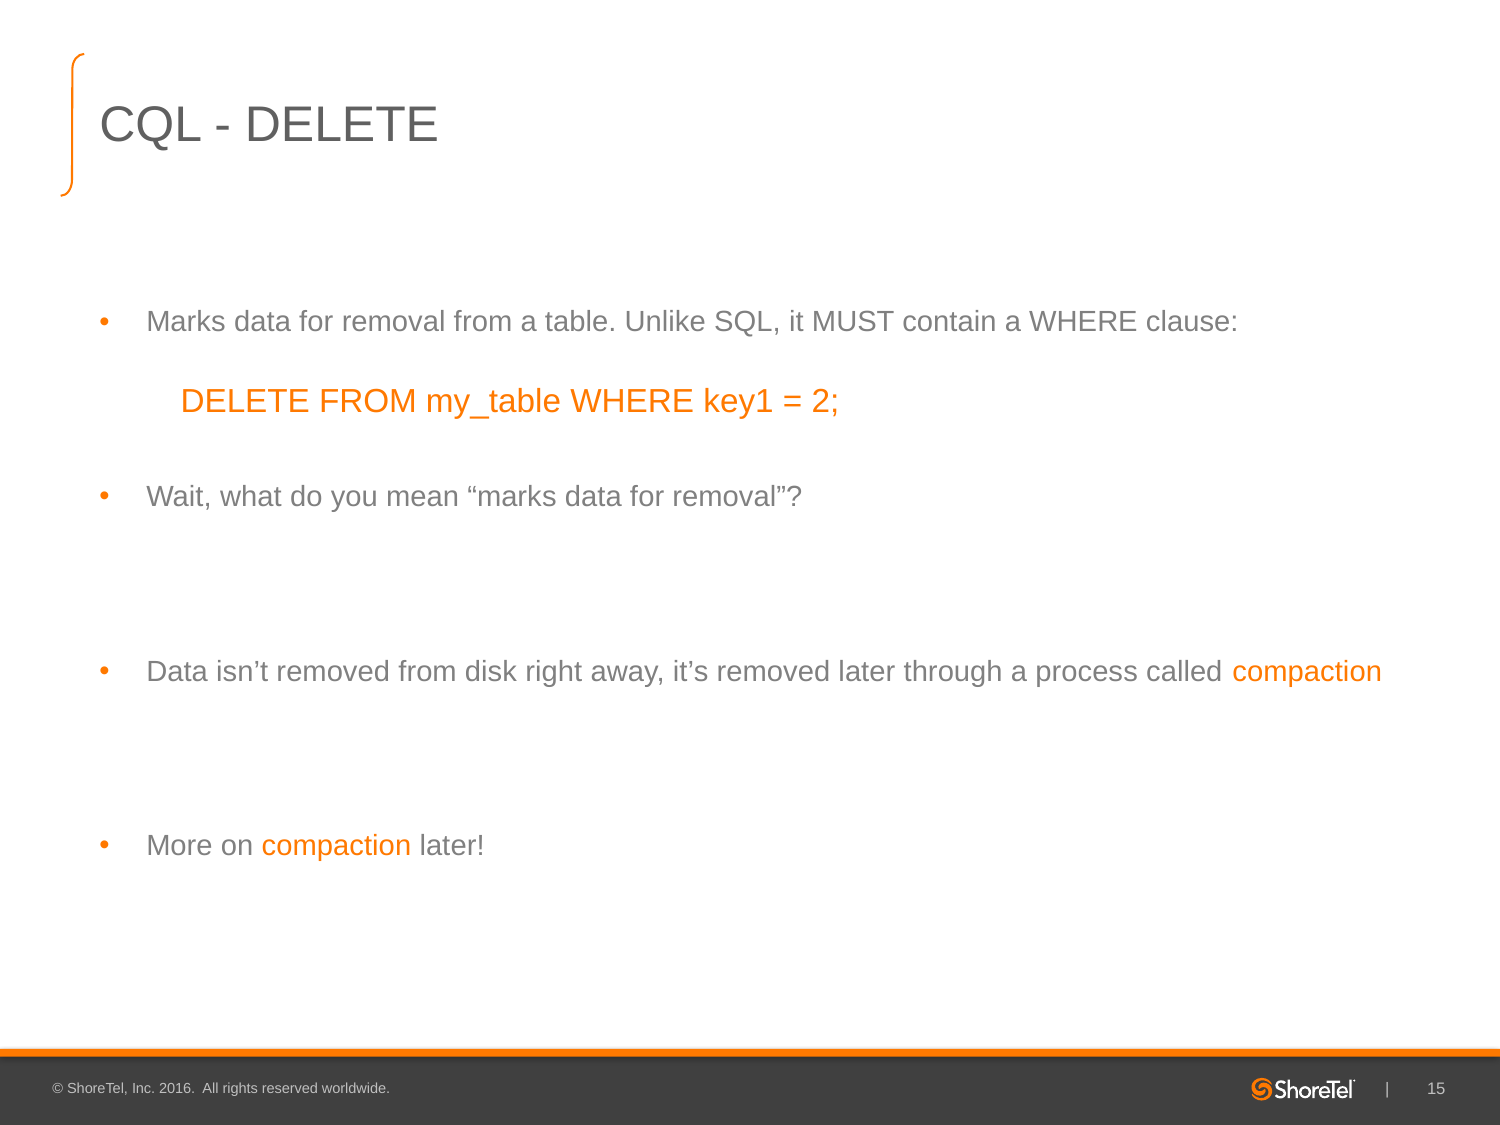

CQL - DELETE
# Marks data for removal from a table. Unlike SQL, it MUST contain a WHERE clause:
Wait, what do you mean “marks data for removal”?
Data isn’t removed from disk right away, it’s removed later through a process called compaction
More on compaction later!
DELETE FROM my_table WHERE key1 = 2;